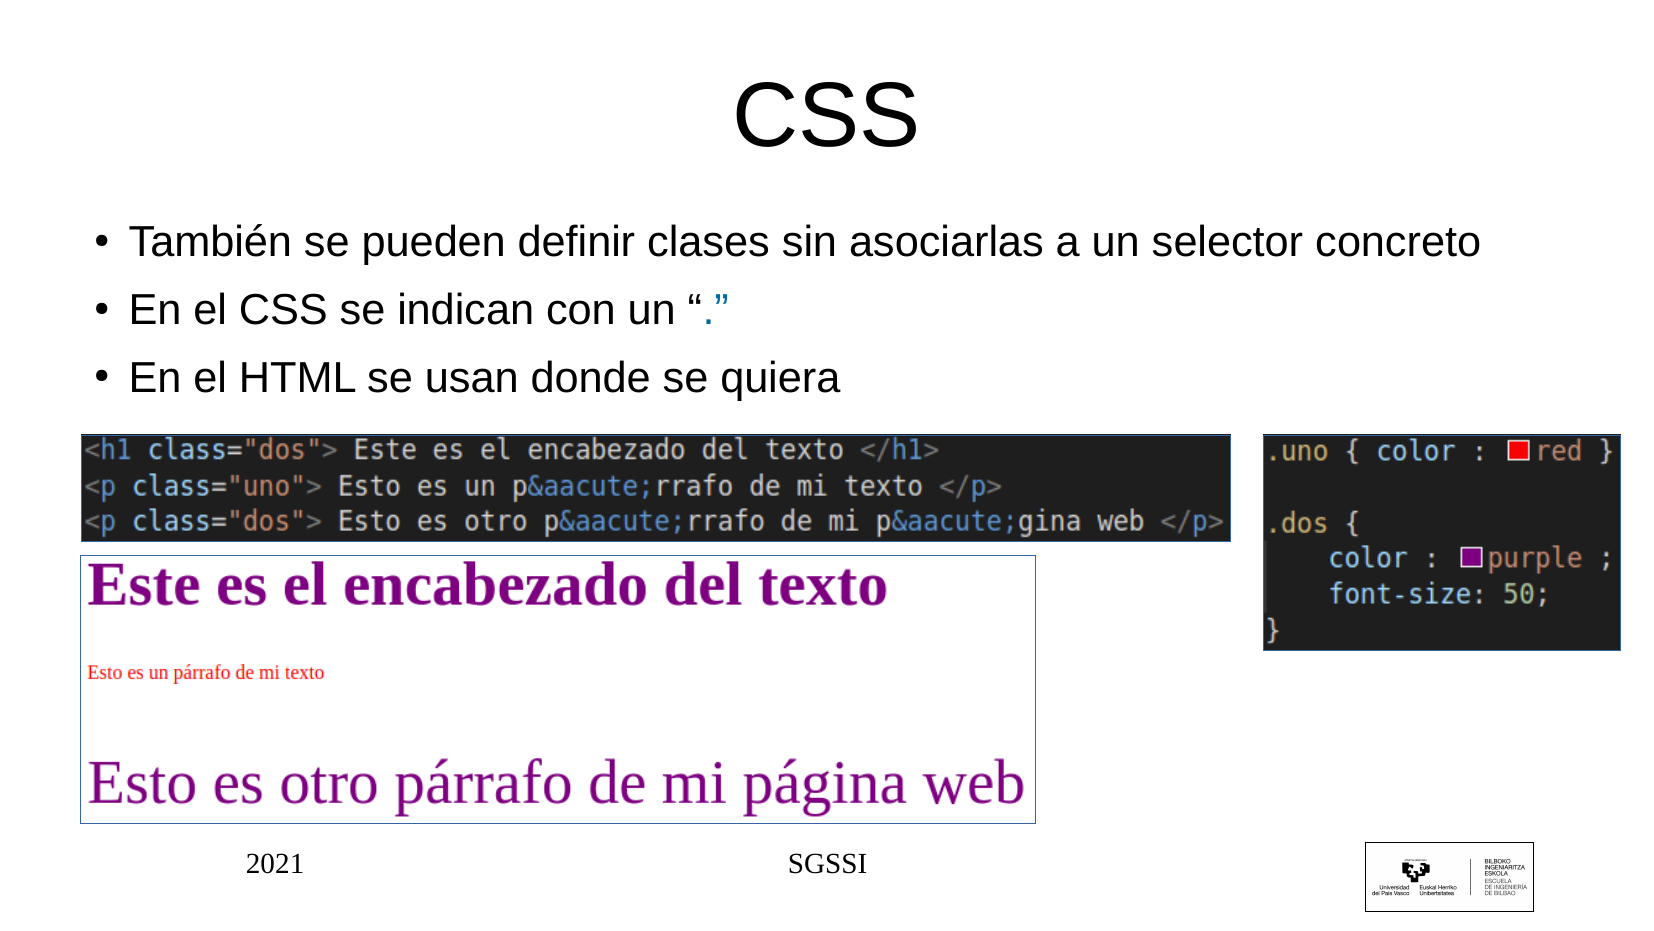

# CSS
También se pueden definir clases sin asociarlas a un selector concreto
En el CSS se indican con un “.”
En el HTML se usan donde se quiera